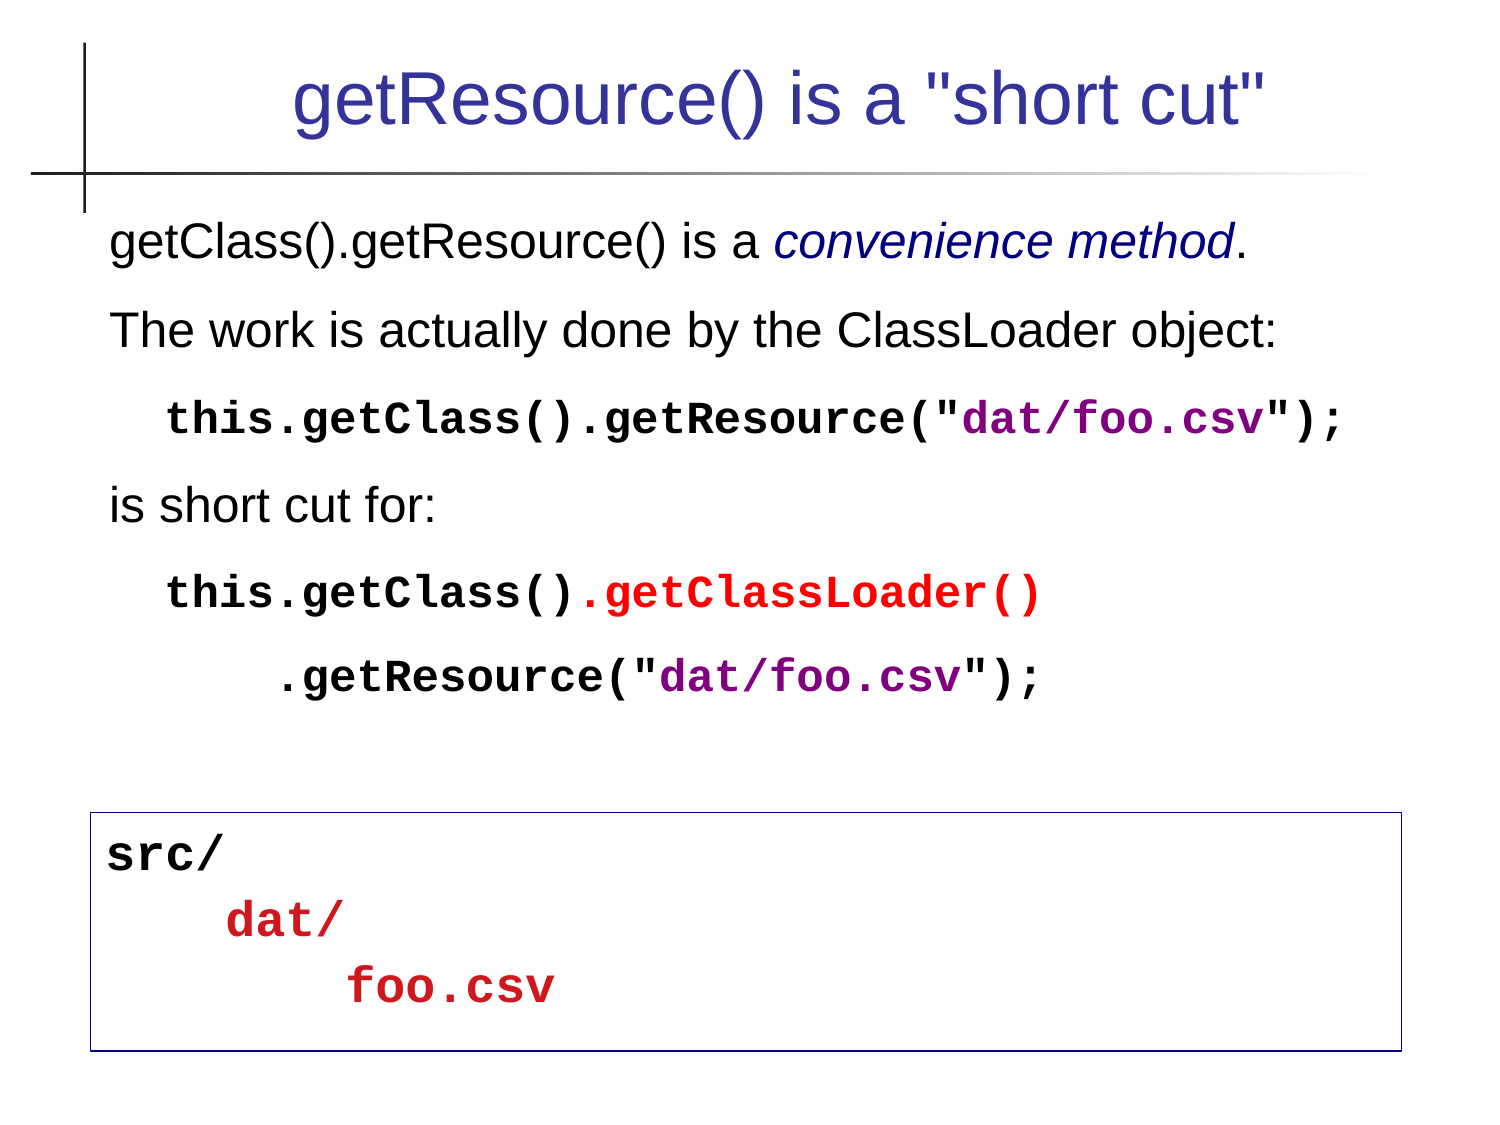

# getResource() is a "short cut"
getClass().getResource() is a convenience method.
The work is actually done by the ClassLoader object:
 this.getClass().getResource("dat/foo.csv");
is short cut for:
 this.getClass().getClassLoader()
 .getResource("dat/foo.csv");
src/
 dat/
 foo.csv